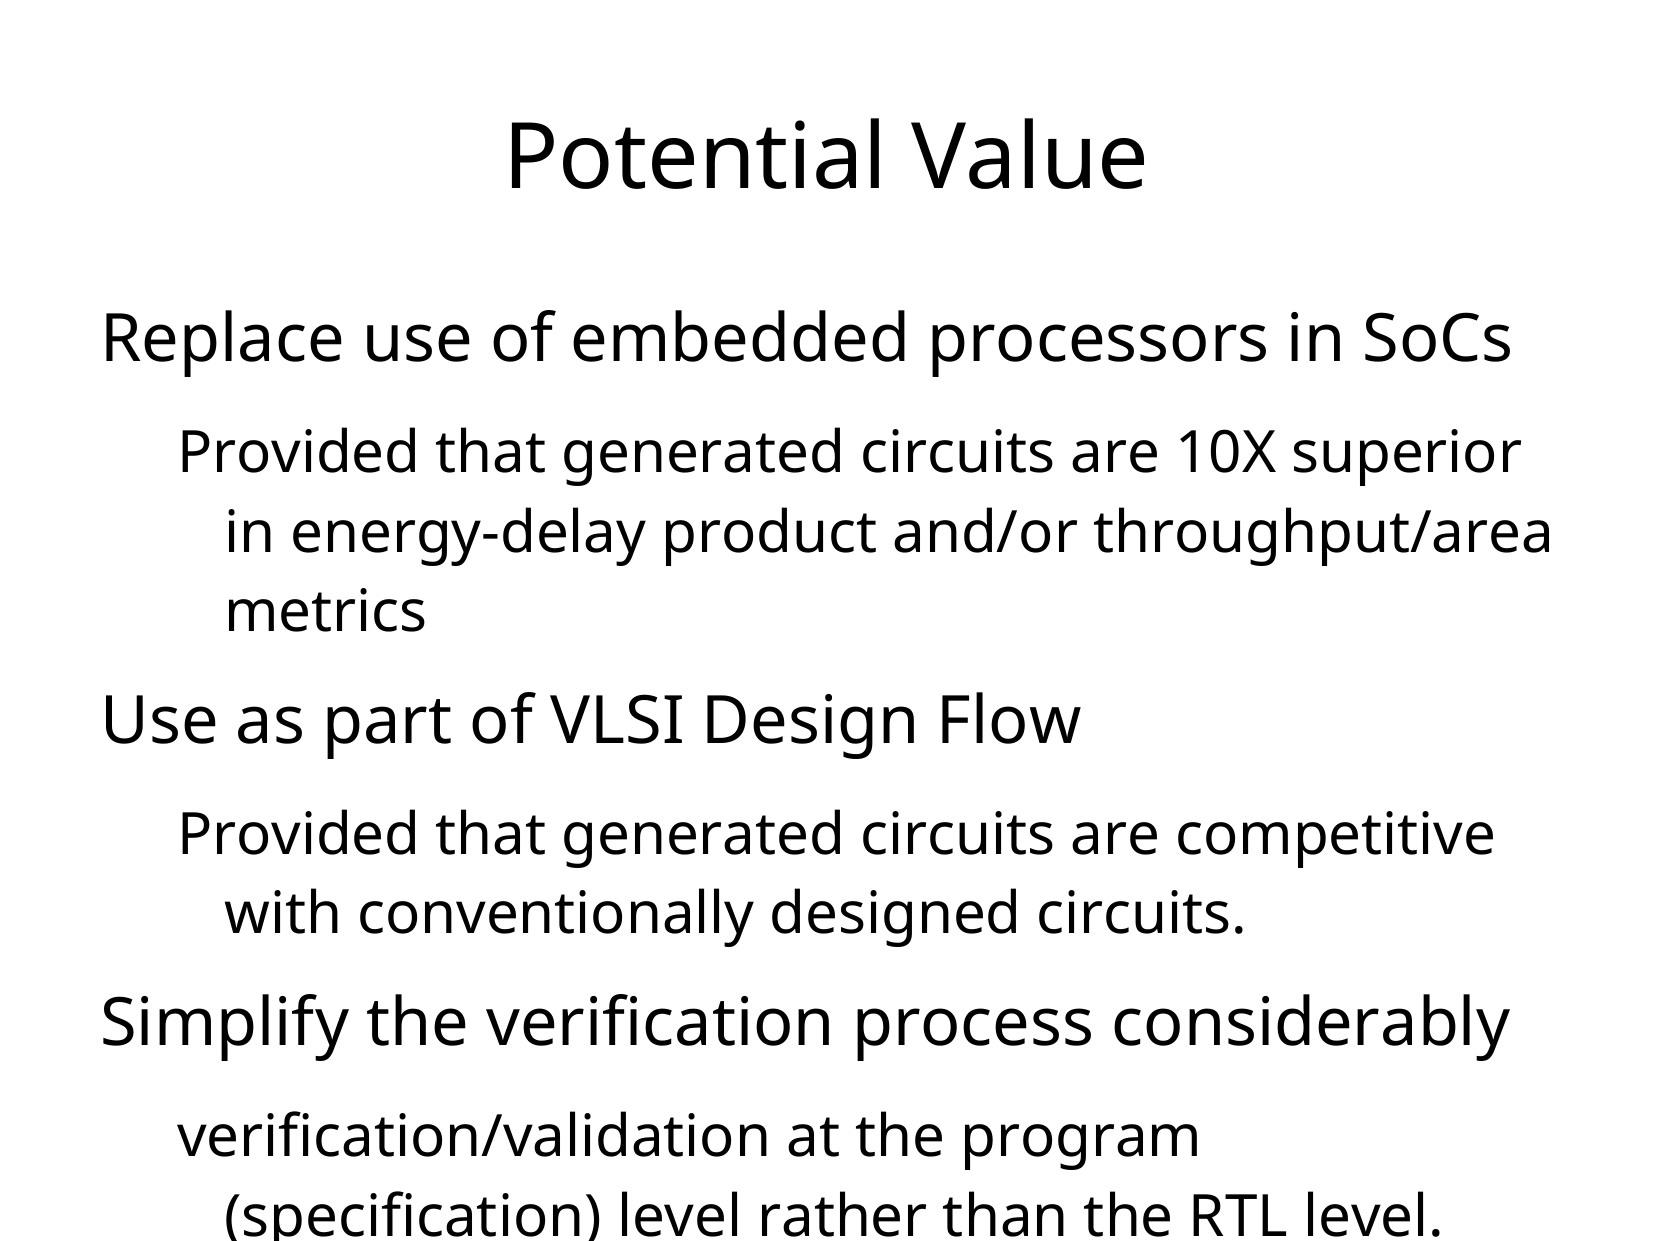

# Potential Value
Replace use of embedded processors in SoCs
Provided that generated circuits are 10X superior in energy-delay product and/or throughput/area metrics
Use as part of VLSI Design Flow
Provided that generated circuits are competitive with conventionally designed circuits.
Simplify the verification process considerably
verification/validation at the program (specification) level rather than the RTL level.